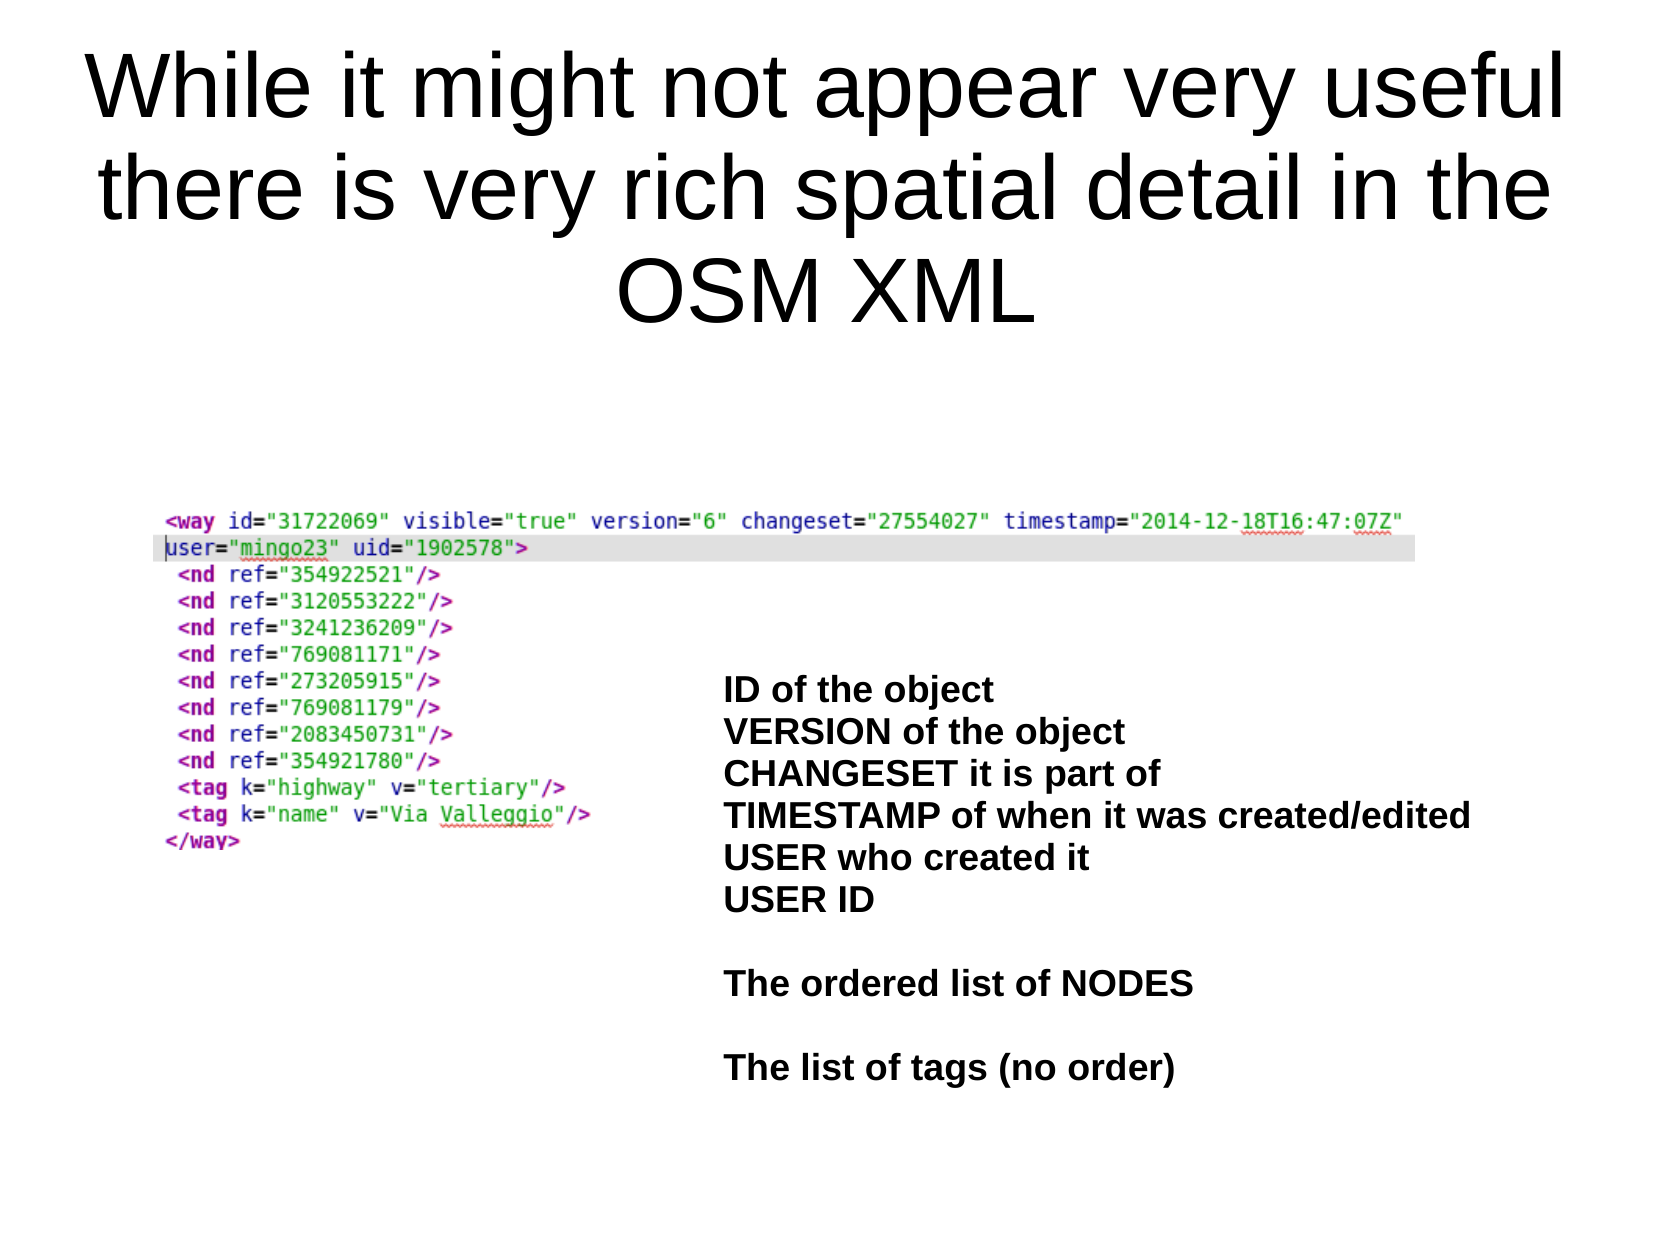

# While it might not appear very useful there is very rich spatial detail in the OSM XML
ID of the object
VERSION of the object
CHANGESET it is part of
TIMESTAMP of when it was created/edited
USER who created it
USER ID
The ordered list of NODES
The list of tags (no order)